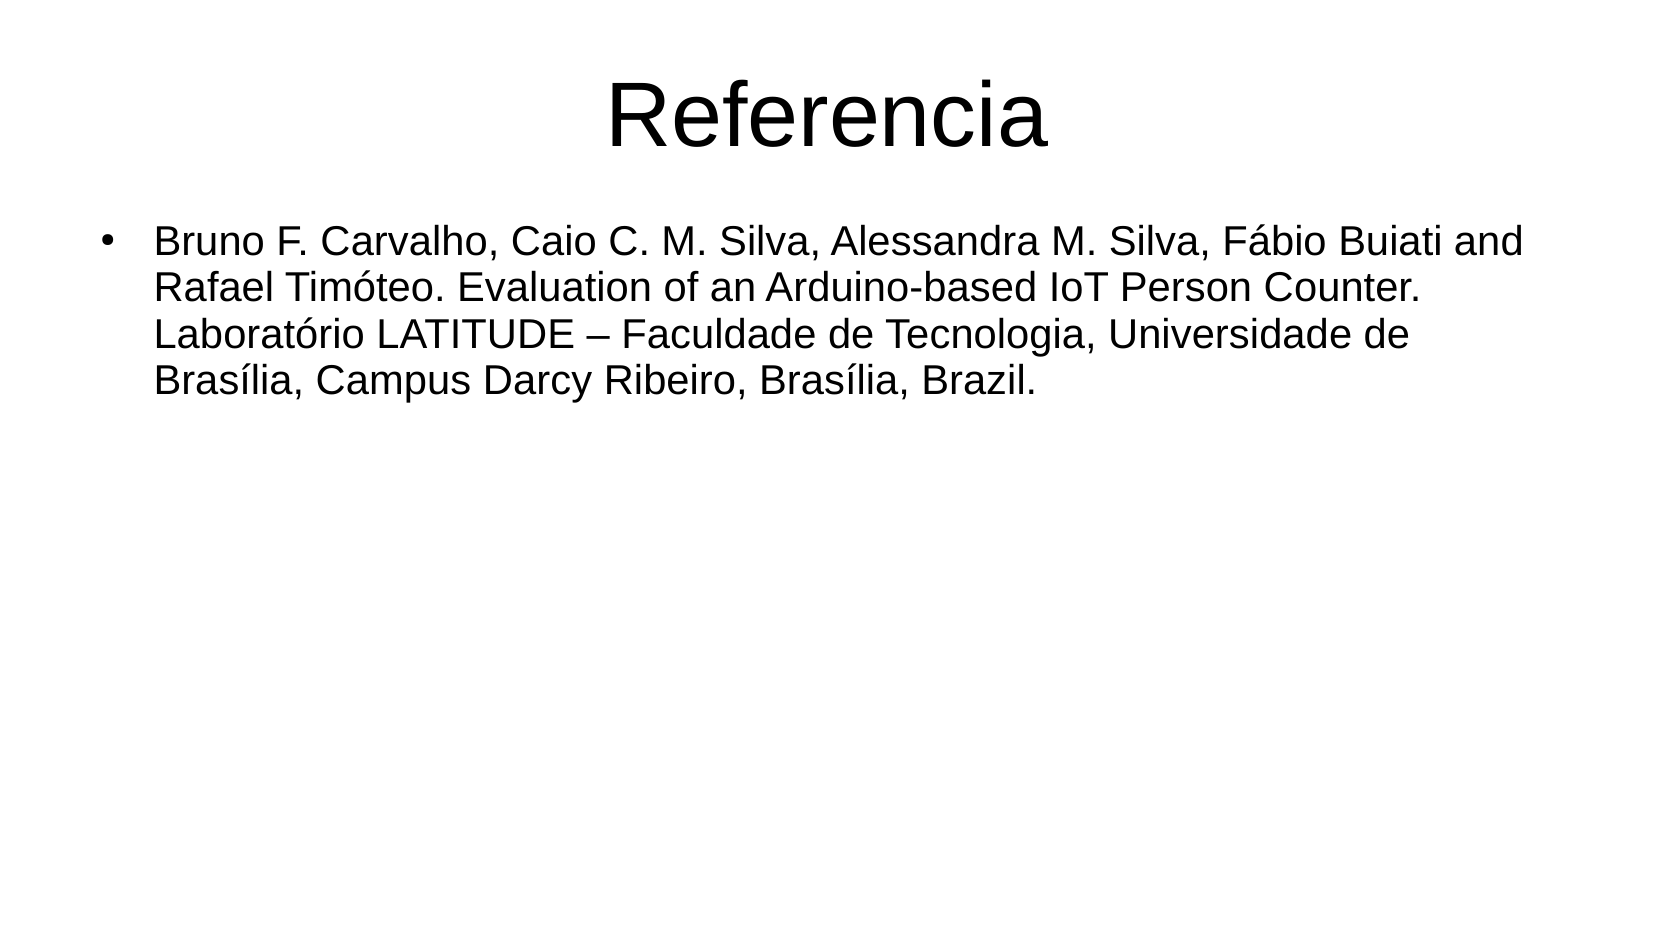

# Referencia
Bruno F. Carvalho, Caio C. M. Silva, Alessandra M. Silva, Fábio Buiati and Rafael Timóteo. Evaluation of an Arduino-based IoT Person Counter. Laboratório LATITUDE – Faculdade de Tecnologia, Universidade de Brasília, Campus Darcy Ribeiro, Brasília, Brazil.